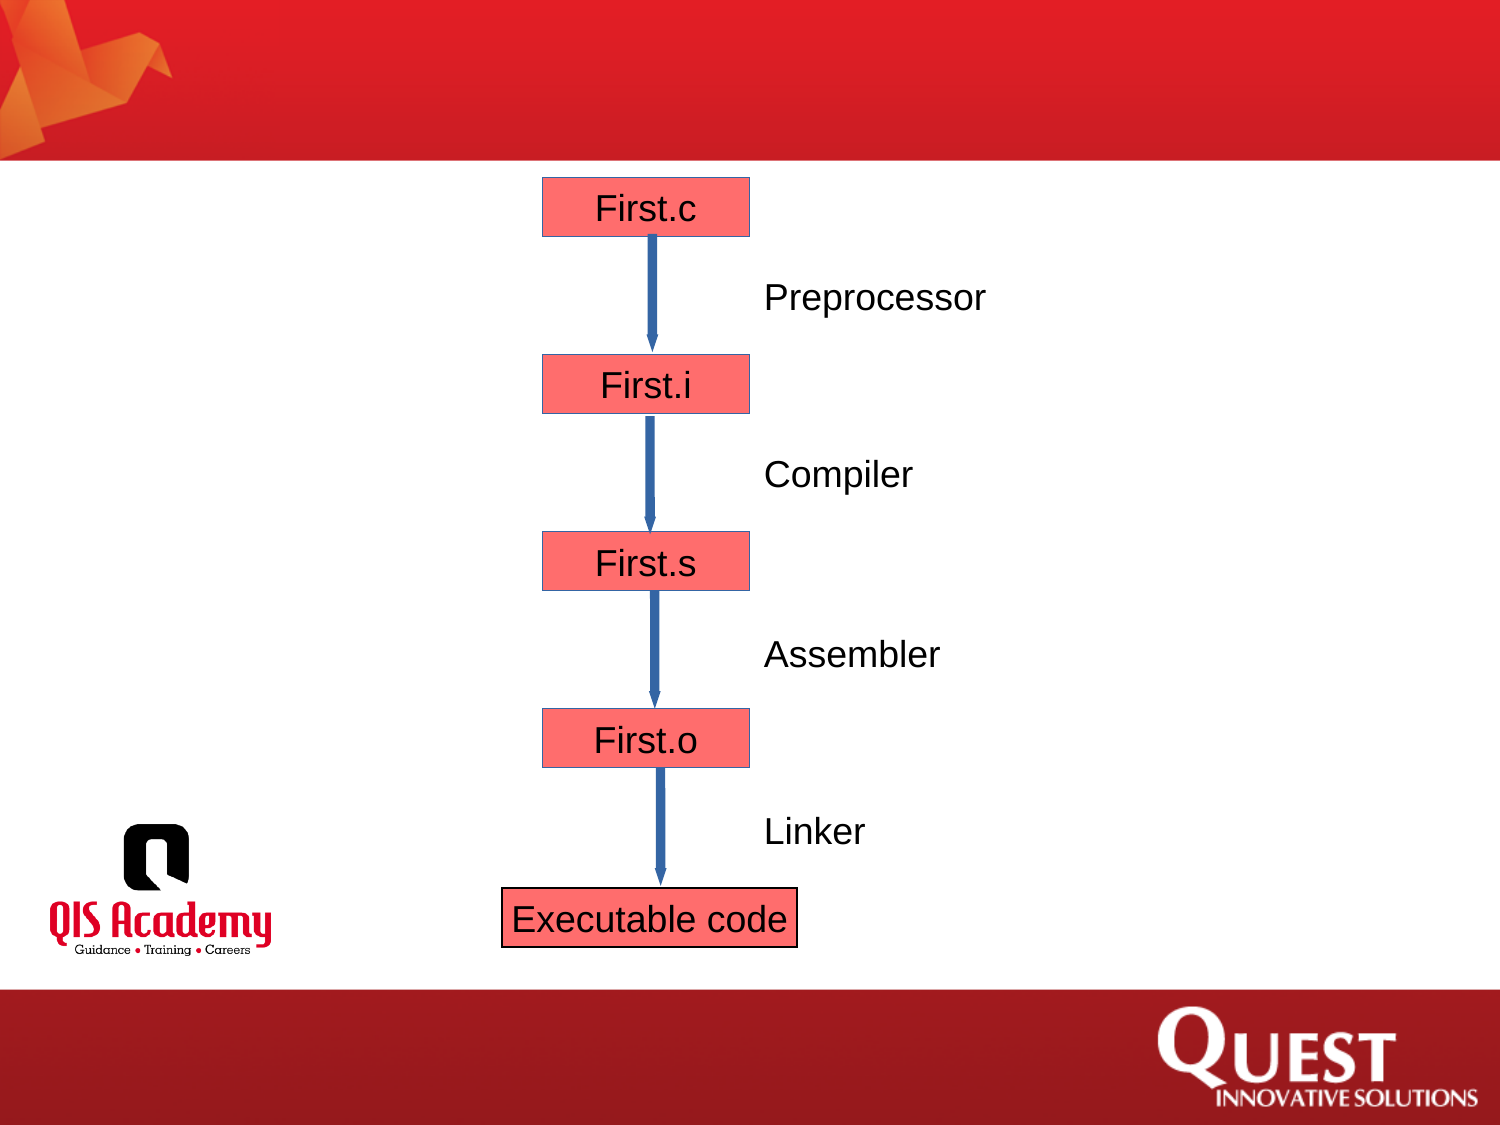

First.c
Preprocessor
First.i
Compiler
First.s
Assembler
First.o
Linker
Executable code